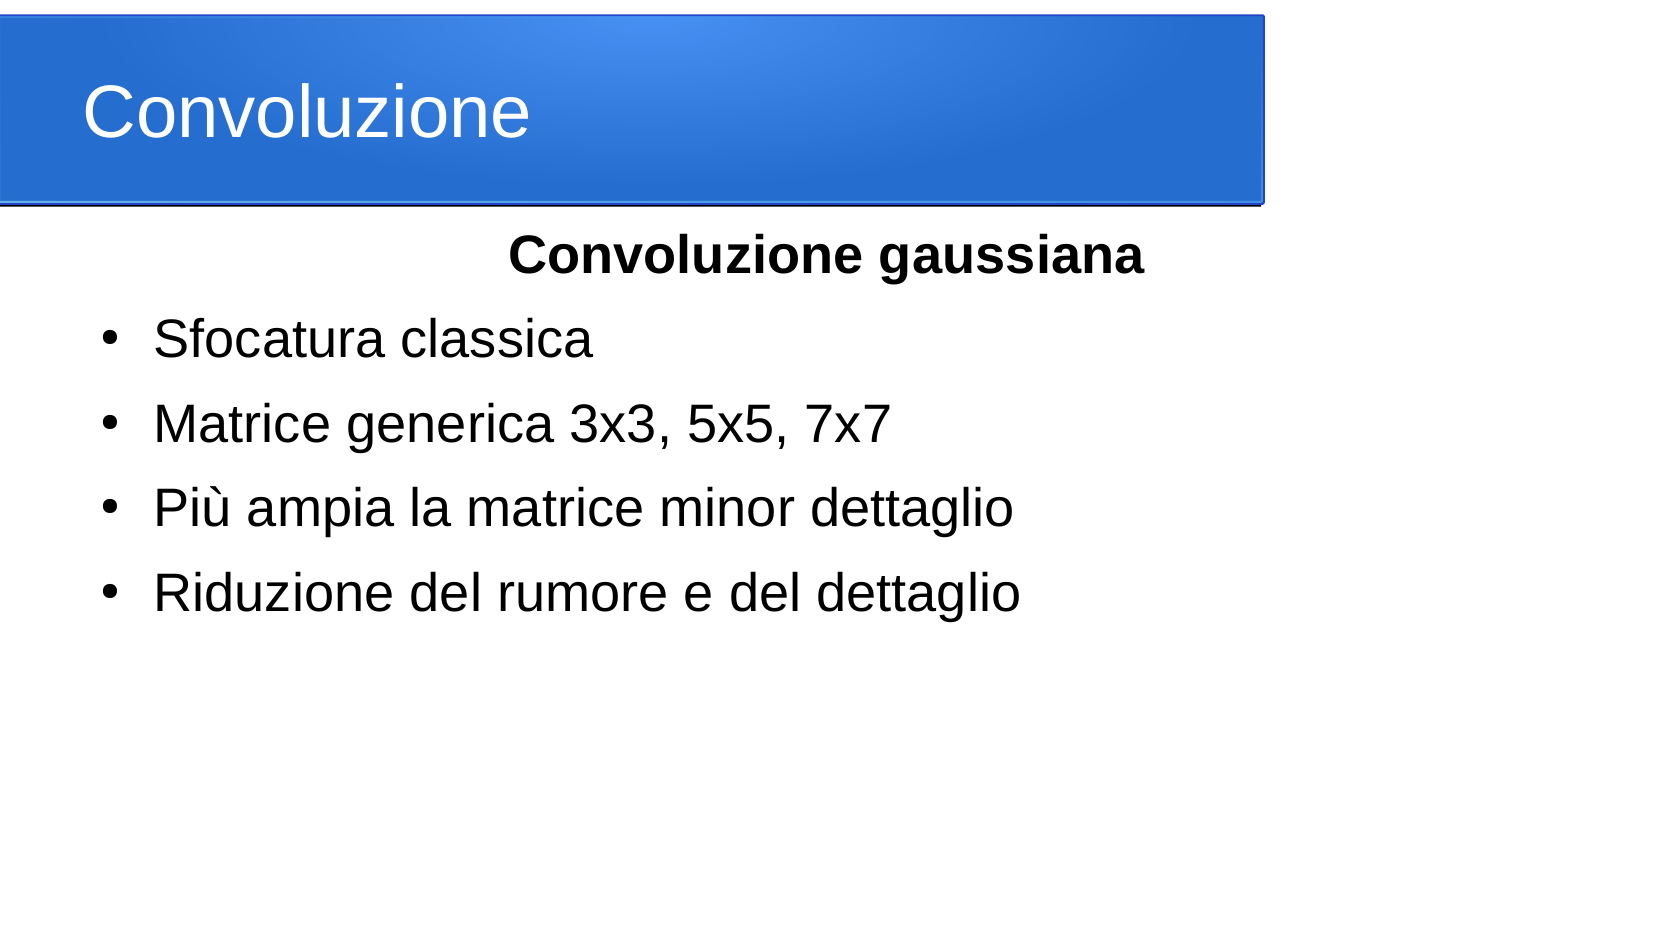

# Convoluzione
Convoluzione gaussiana
Sfocatura classica
Matrice generica 3x3, 5x5, 7x7
Più ampia la matrice minor dettaglio
Riduzione del rumore e del dettaglio